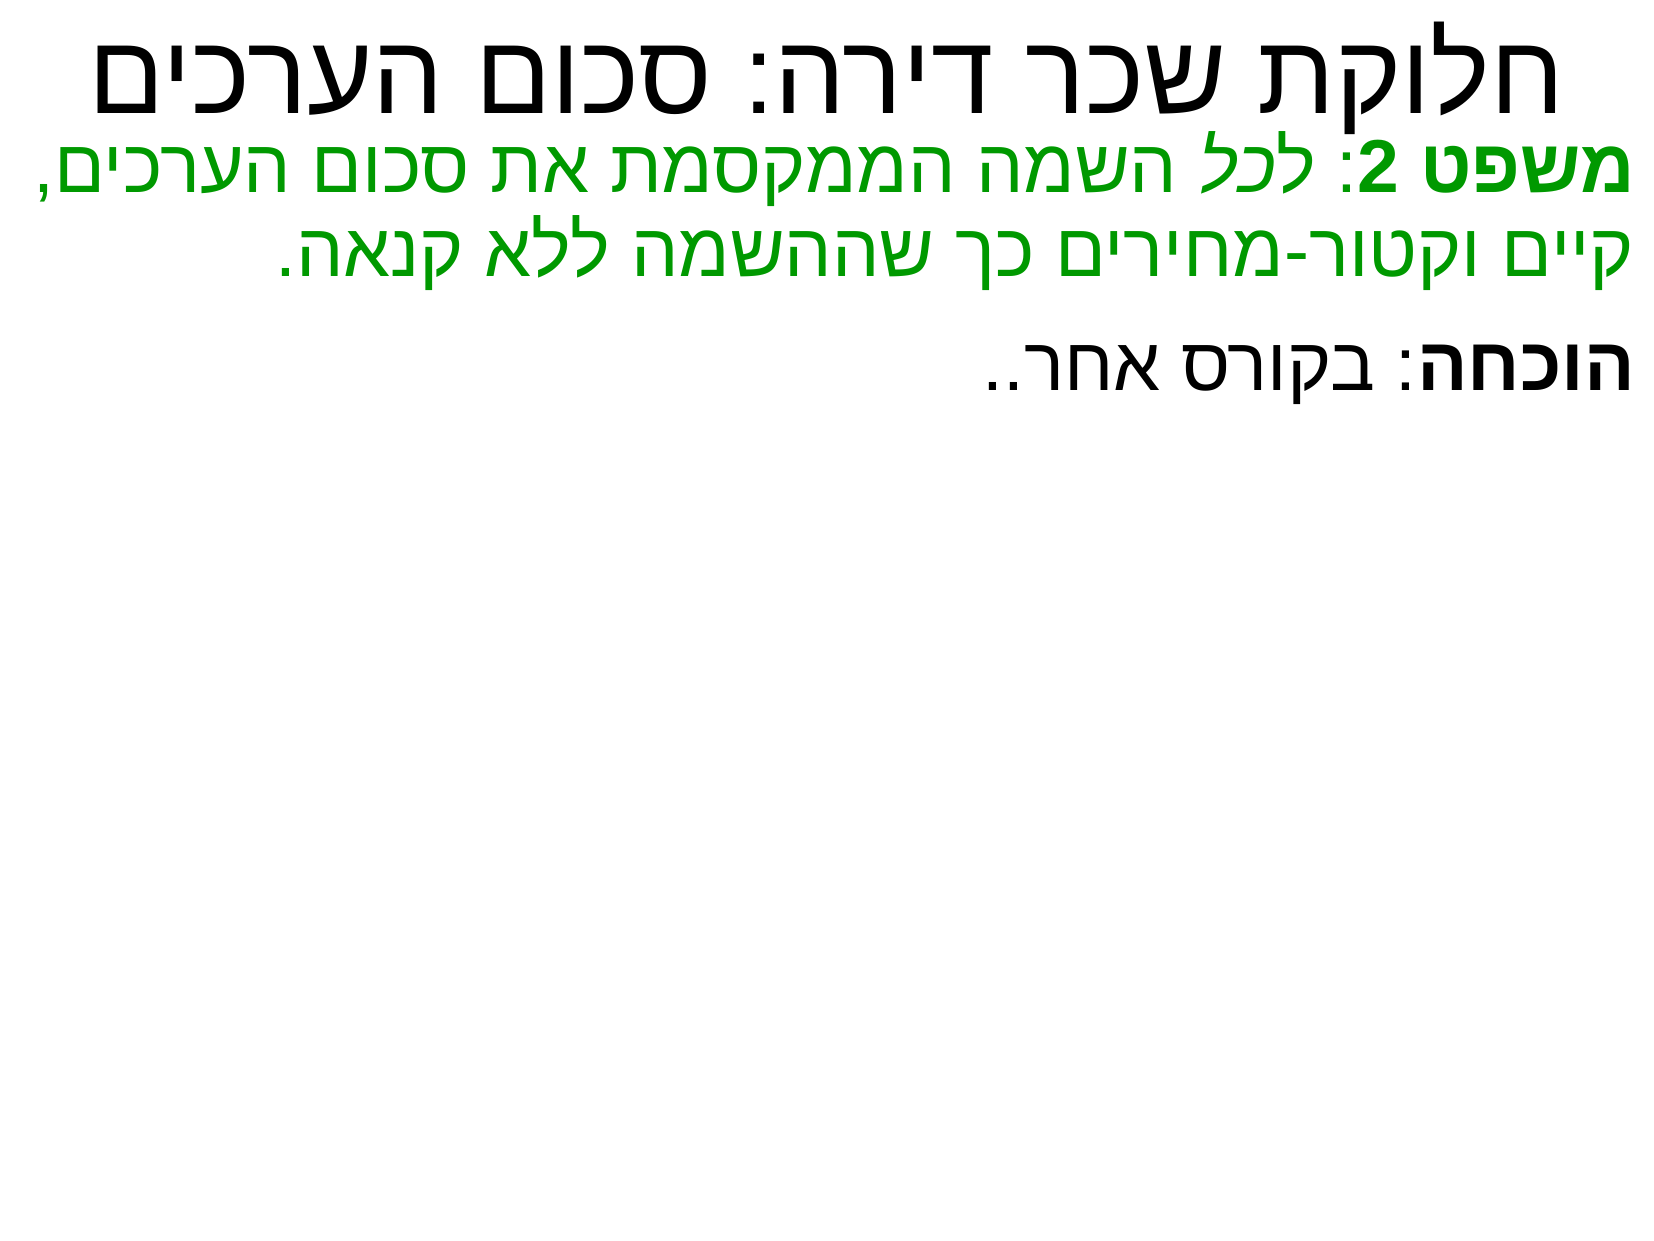

# חלוקת שכר דירה: סכום הערכים
משפט 2: לכל השמה הממקסמת את סכום הערכים, קיים וקטור-מחירים כך שההשמה ללא קנאה.
הוכחה: בקורס אחר..